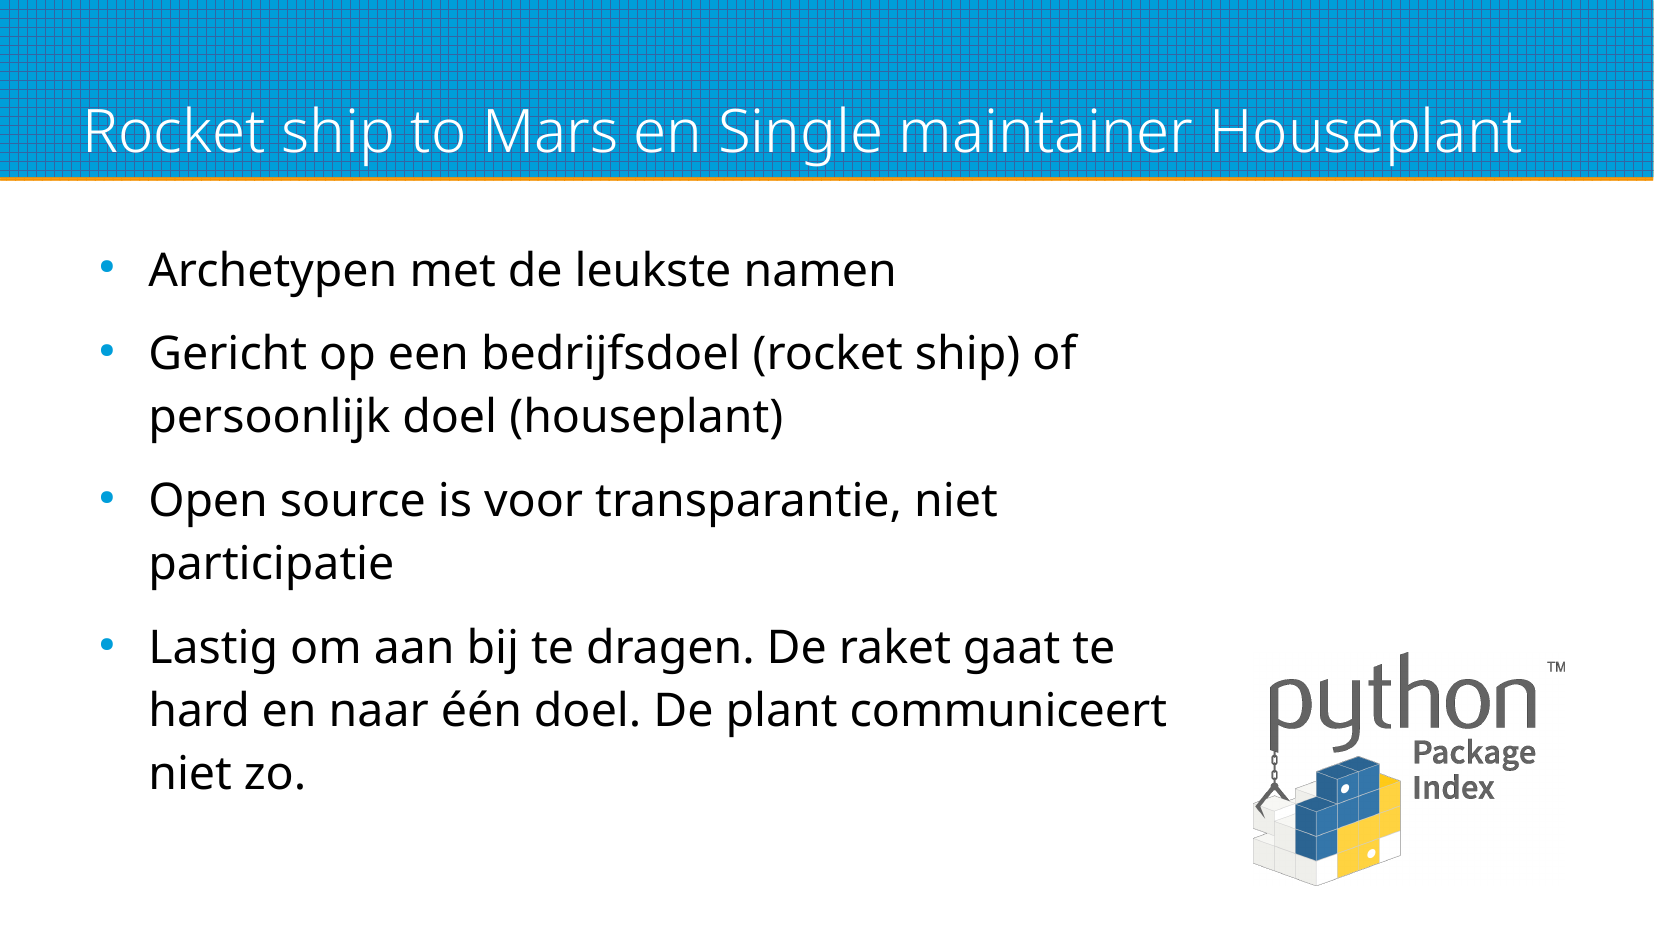

# Rocket ship to Mars en Single maintainer Houseplant
Archetypen met de leukste namen
Gericht op een bedrijfsdoel (rocket ship) of persoonlijk doel (houseplant)
Open source is voor transparantie, niet participatie
Lastig om aan bij te dragen. De raket gaat te hard en naar één doel. De plant communiceert niet zo.